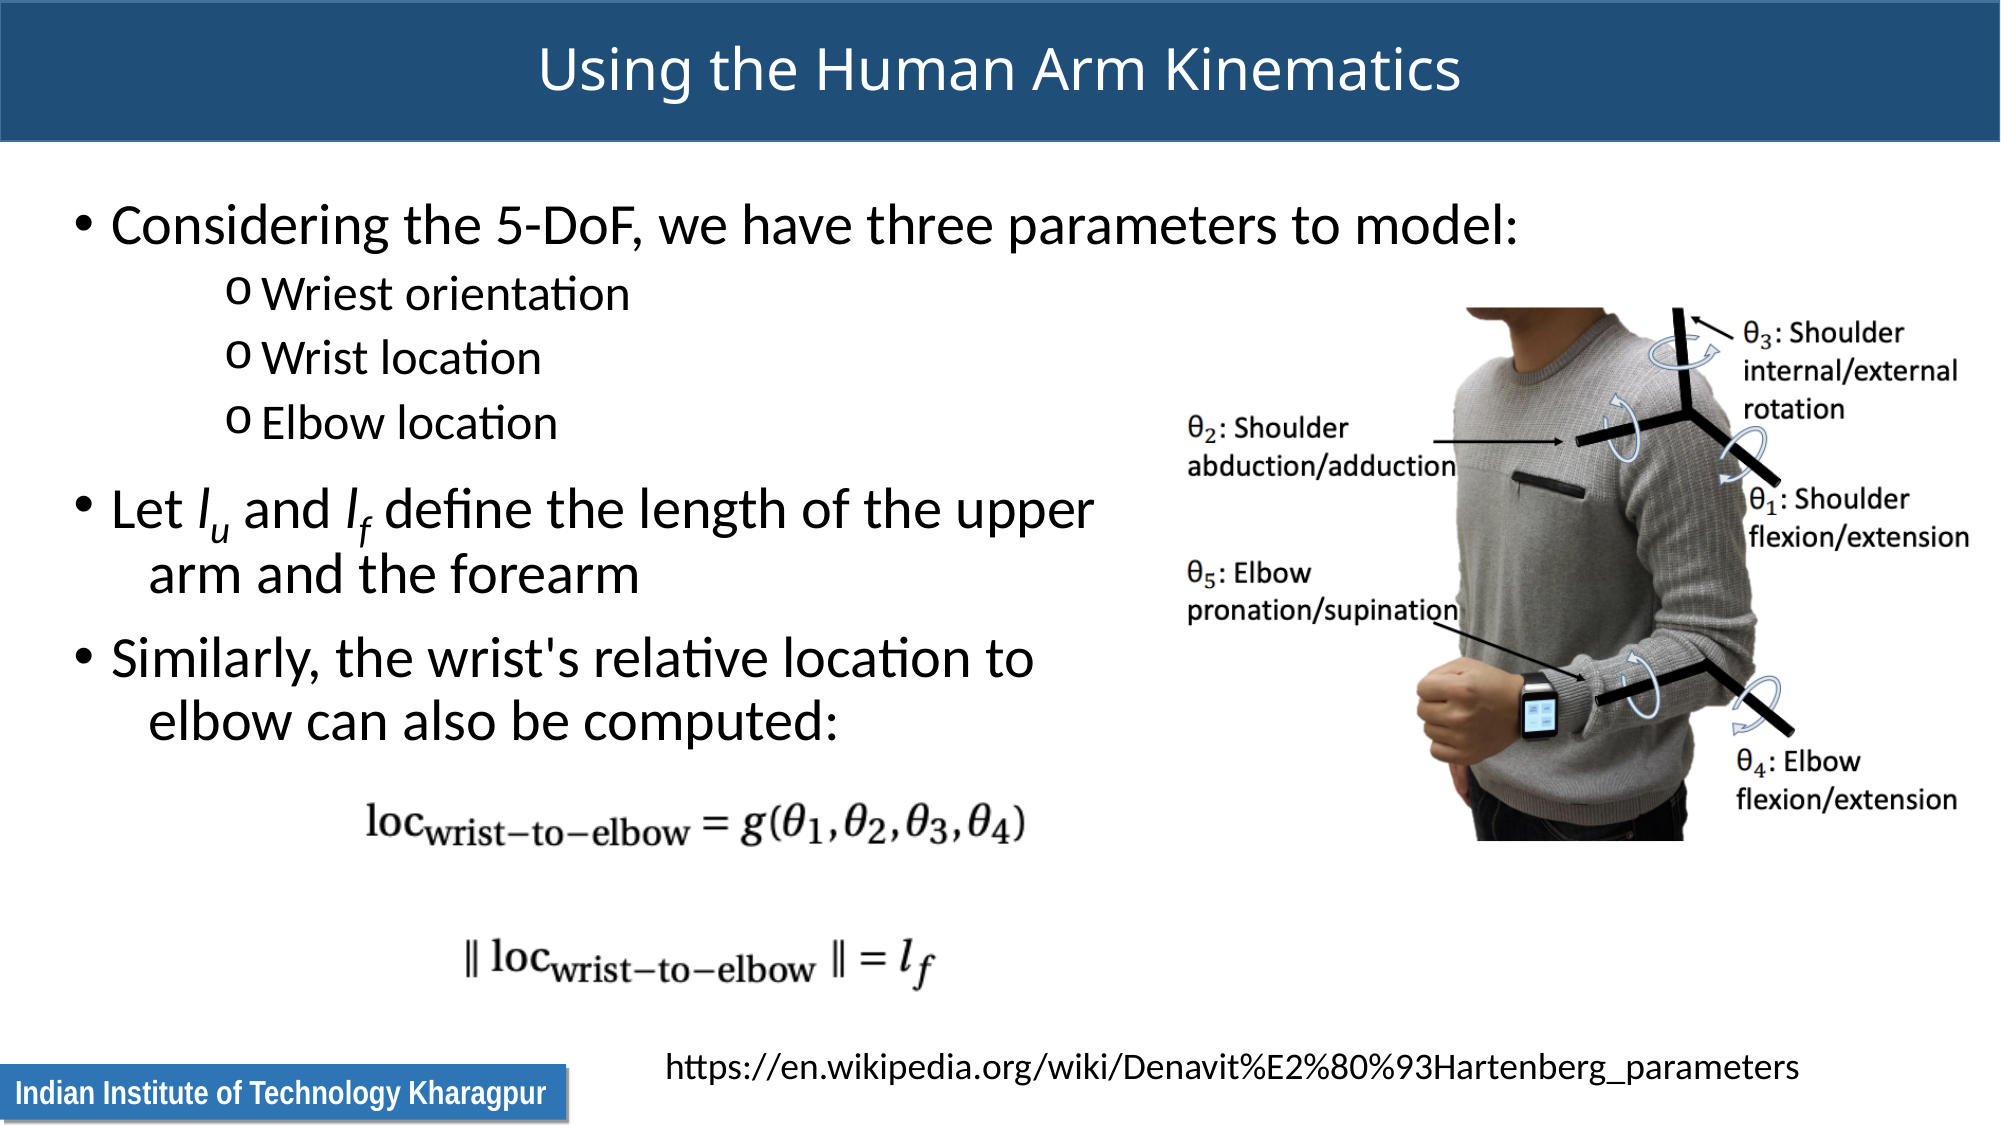

Using the Human Arm Kinematics
# Considering the 5-DoF, we have three parameters to model:
Wriest orientation
Wrist location
Elbow location
Let lu and lf define the length of the upper
arm and the forearm
Similarly, the wrist's relative location to
elbow can also be computed:
https://en.wikipedia.org/wiki/Denavit%E2%80%93Hartenberg_parameters